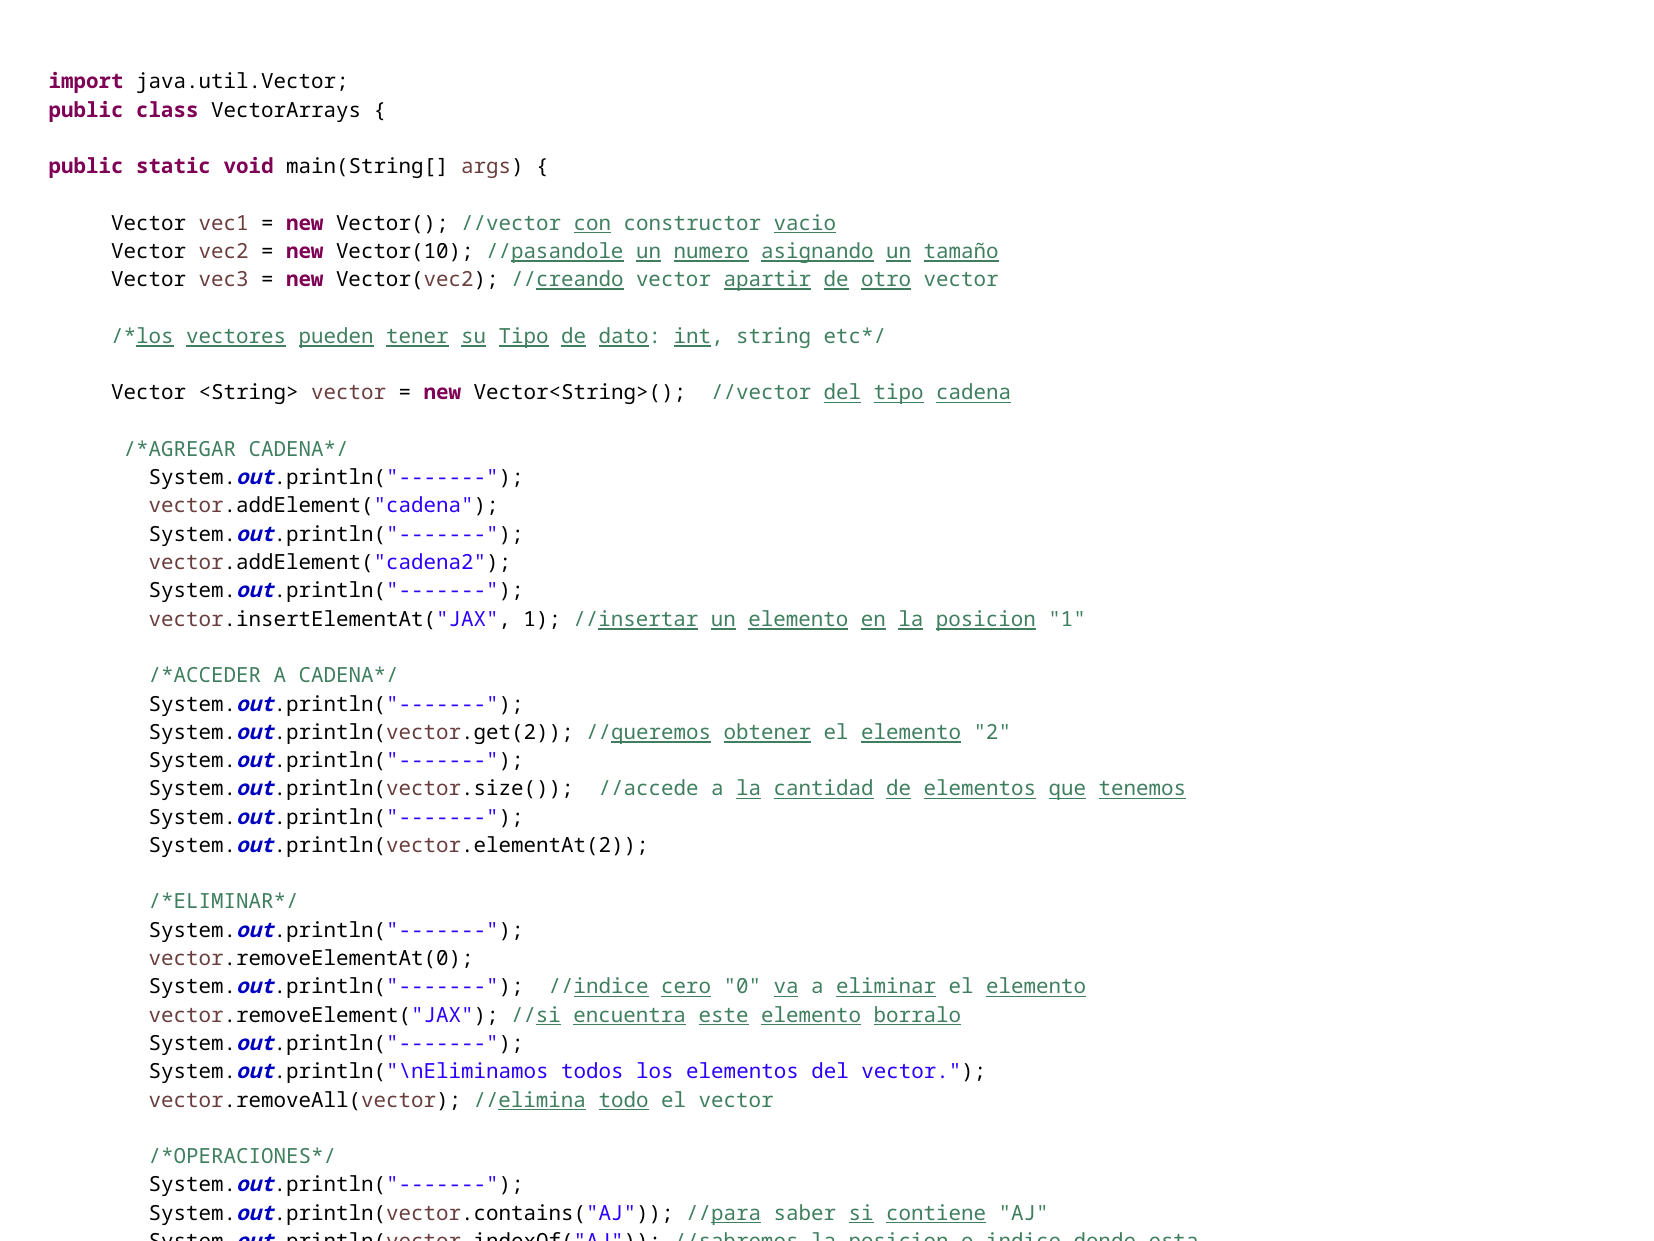

import java.util.Vector;
public class VectorArrays {
public static void main(String[] args) {
 Vector vec1 = new Vector(); //vector con constructor vacio
 Vector vec2 = new Vector(10); //pasandole un numero asignando un tamaño
 Vector vec3 = new Vector(vec2); //creando vector apartir de otro vector
 /*los vectores pueden tener su Tipo de dato: int, string etc*/
 Vector <String> vector = new Vector<String>(); //vector del tipo cadena
 /*AGREGAR CADENA*/
 System.out.println("-------");
 vector.addElement("cadena");
 System.out.println("-------");
 vector.addElement("cadena2");
 System.out.println("-------");
 vector.insertElementAt("JAX", 1); //insertar un elemento en la posicion "1"
 /*ACCEDER A CADENA*/
 System.out.println("-------");
 System.out.println(vector.get(2)); //queremos obtener el elemento "2"
 System.out.println("-------");
 System.out.println(vector.size()); //accede a la cantidad de elementos que tenemos
 System.out.println("-------");
 System.out.println(vector.elementAt(2));
 /*ELIMINAR*/
 System.out.println("-------");
 vector.removeElementAt(0);
 System.out.println("-------"); //indice cero "0" va a eliminar el elemento
 vector.removeElement("JAX"); //si encuentra este elemento borralo
 System.out.println("-------");
 System.out.println("\nEliminamos todos los elementos del vector.");
 vector.removeAll(vector); //elimina todo el vector
 /*OPERACIONES*/
 System.out.println("-------");
 System.out.println(vector.contains("AJ")); //para saber si contiene "AJ"
 System.out.println(vector.indexOf("AJ")); //sabremos la posicion o indice donde esta
 										 //devuelve la primera posición de op, -1 si no está.
}
}